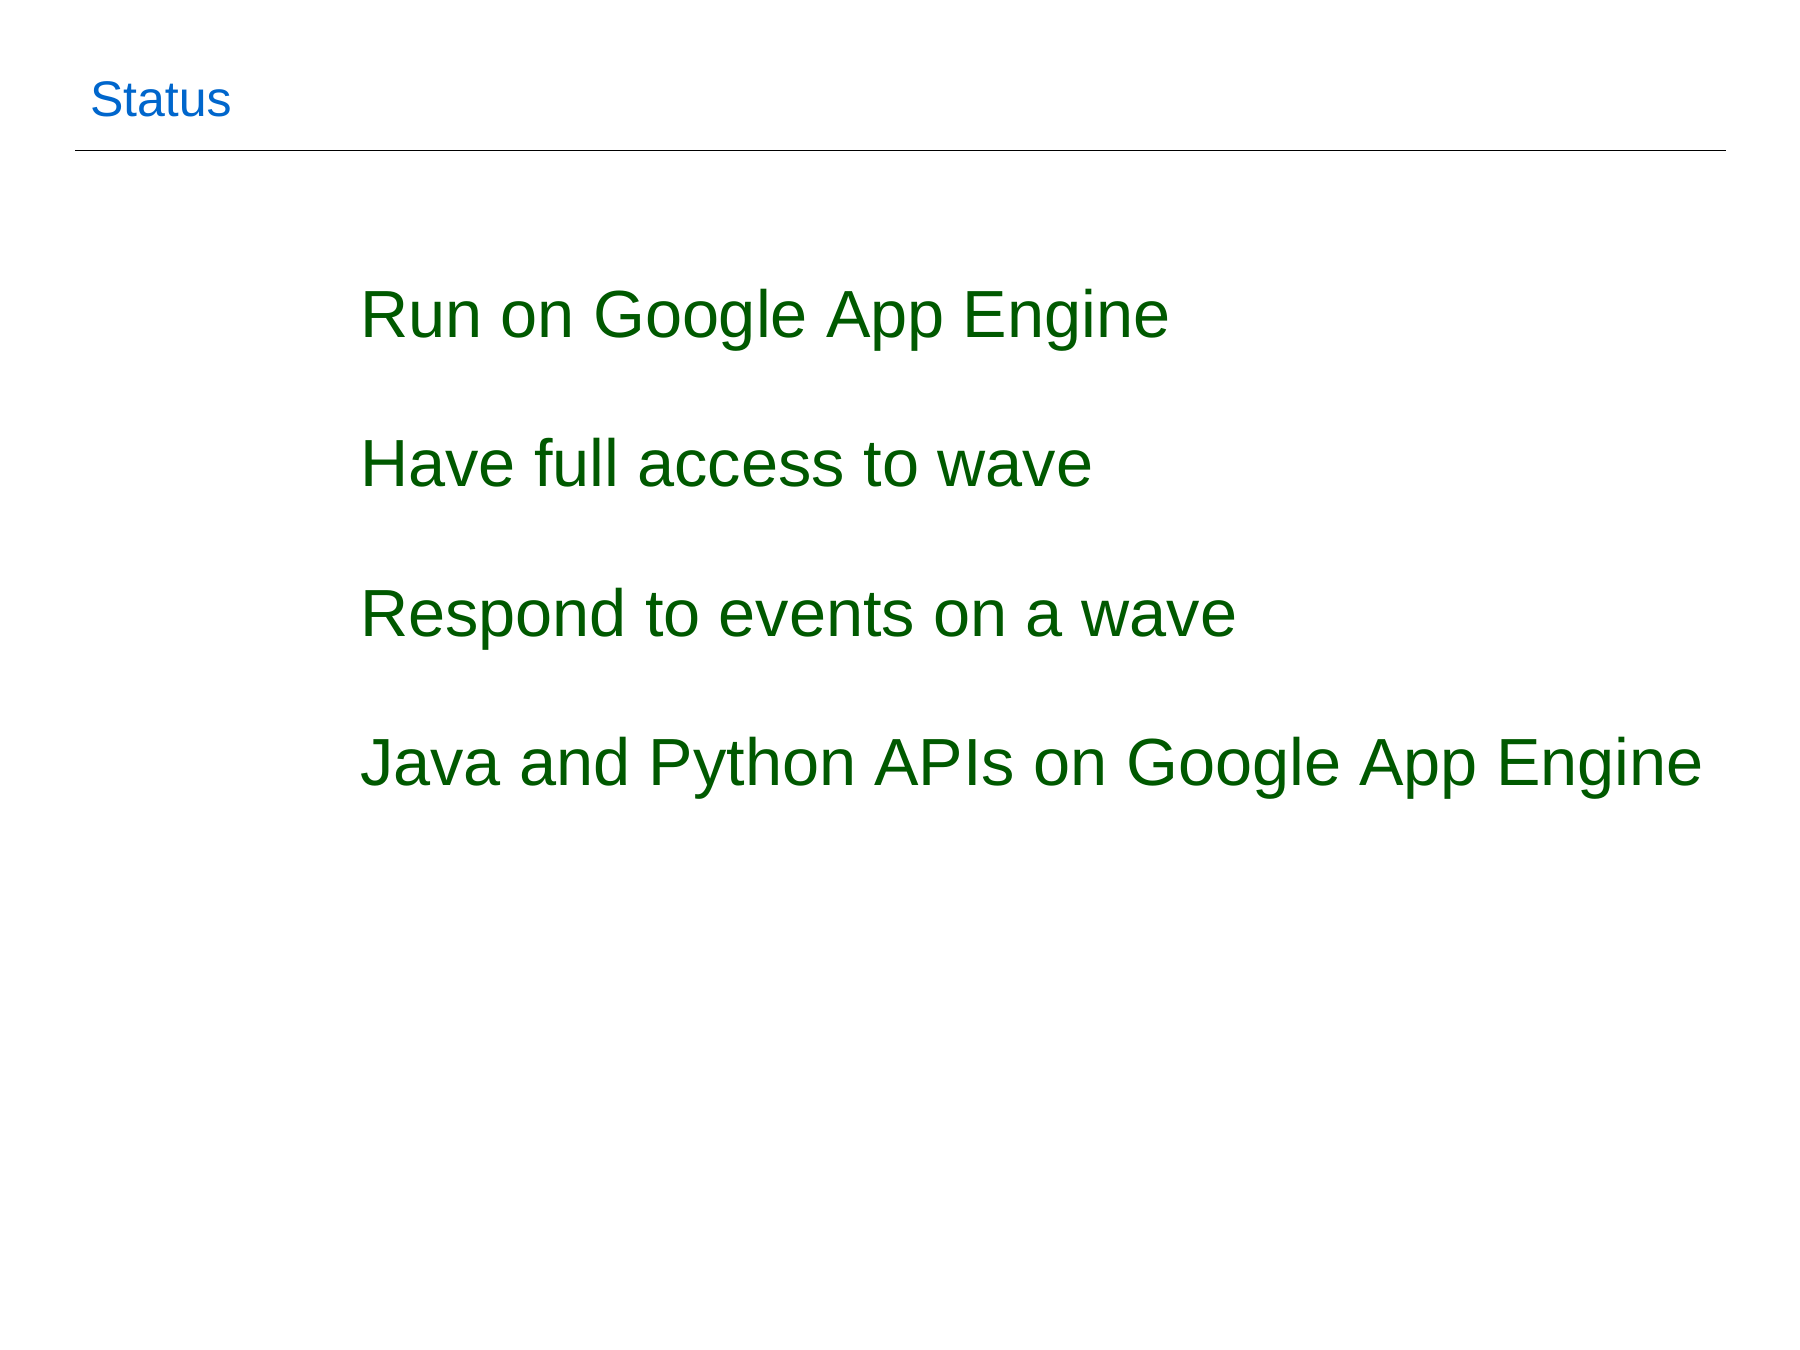

# Status
Run on Google App Engine
Have full access to wave
Respond to events on a wave
Java and Python APIs on Google App Engine